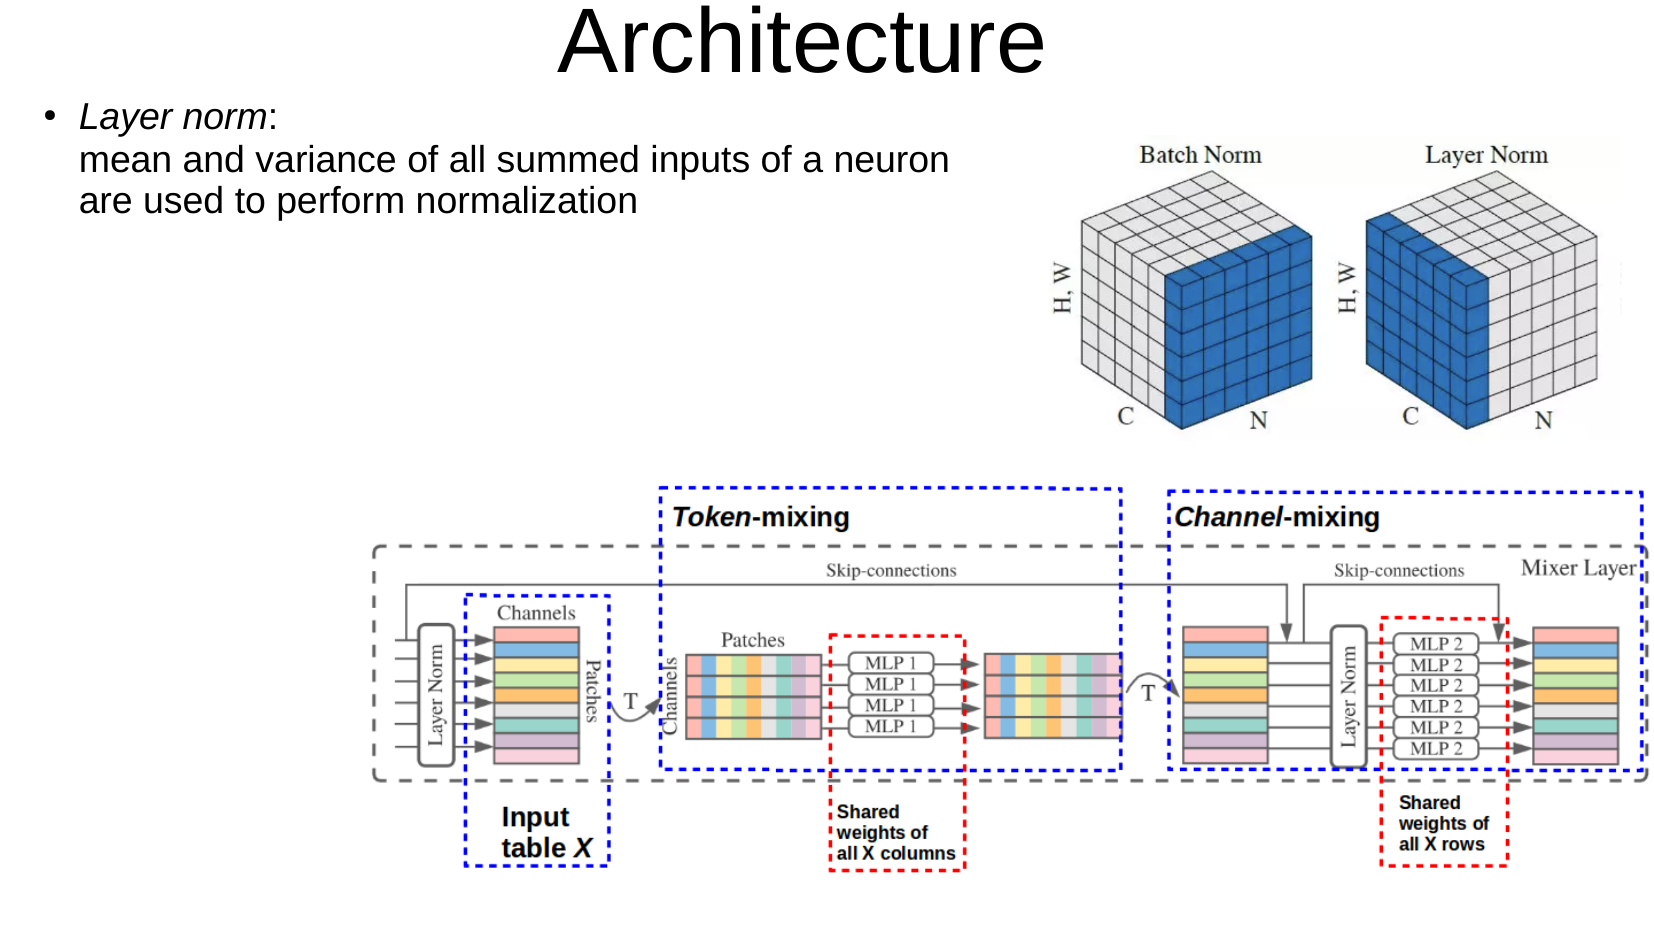

# Architecture
Layer norm:
mean and variance of all summed inputs of a neuron are used to perform normalization